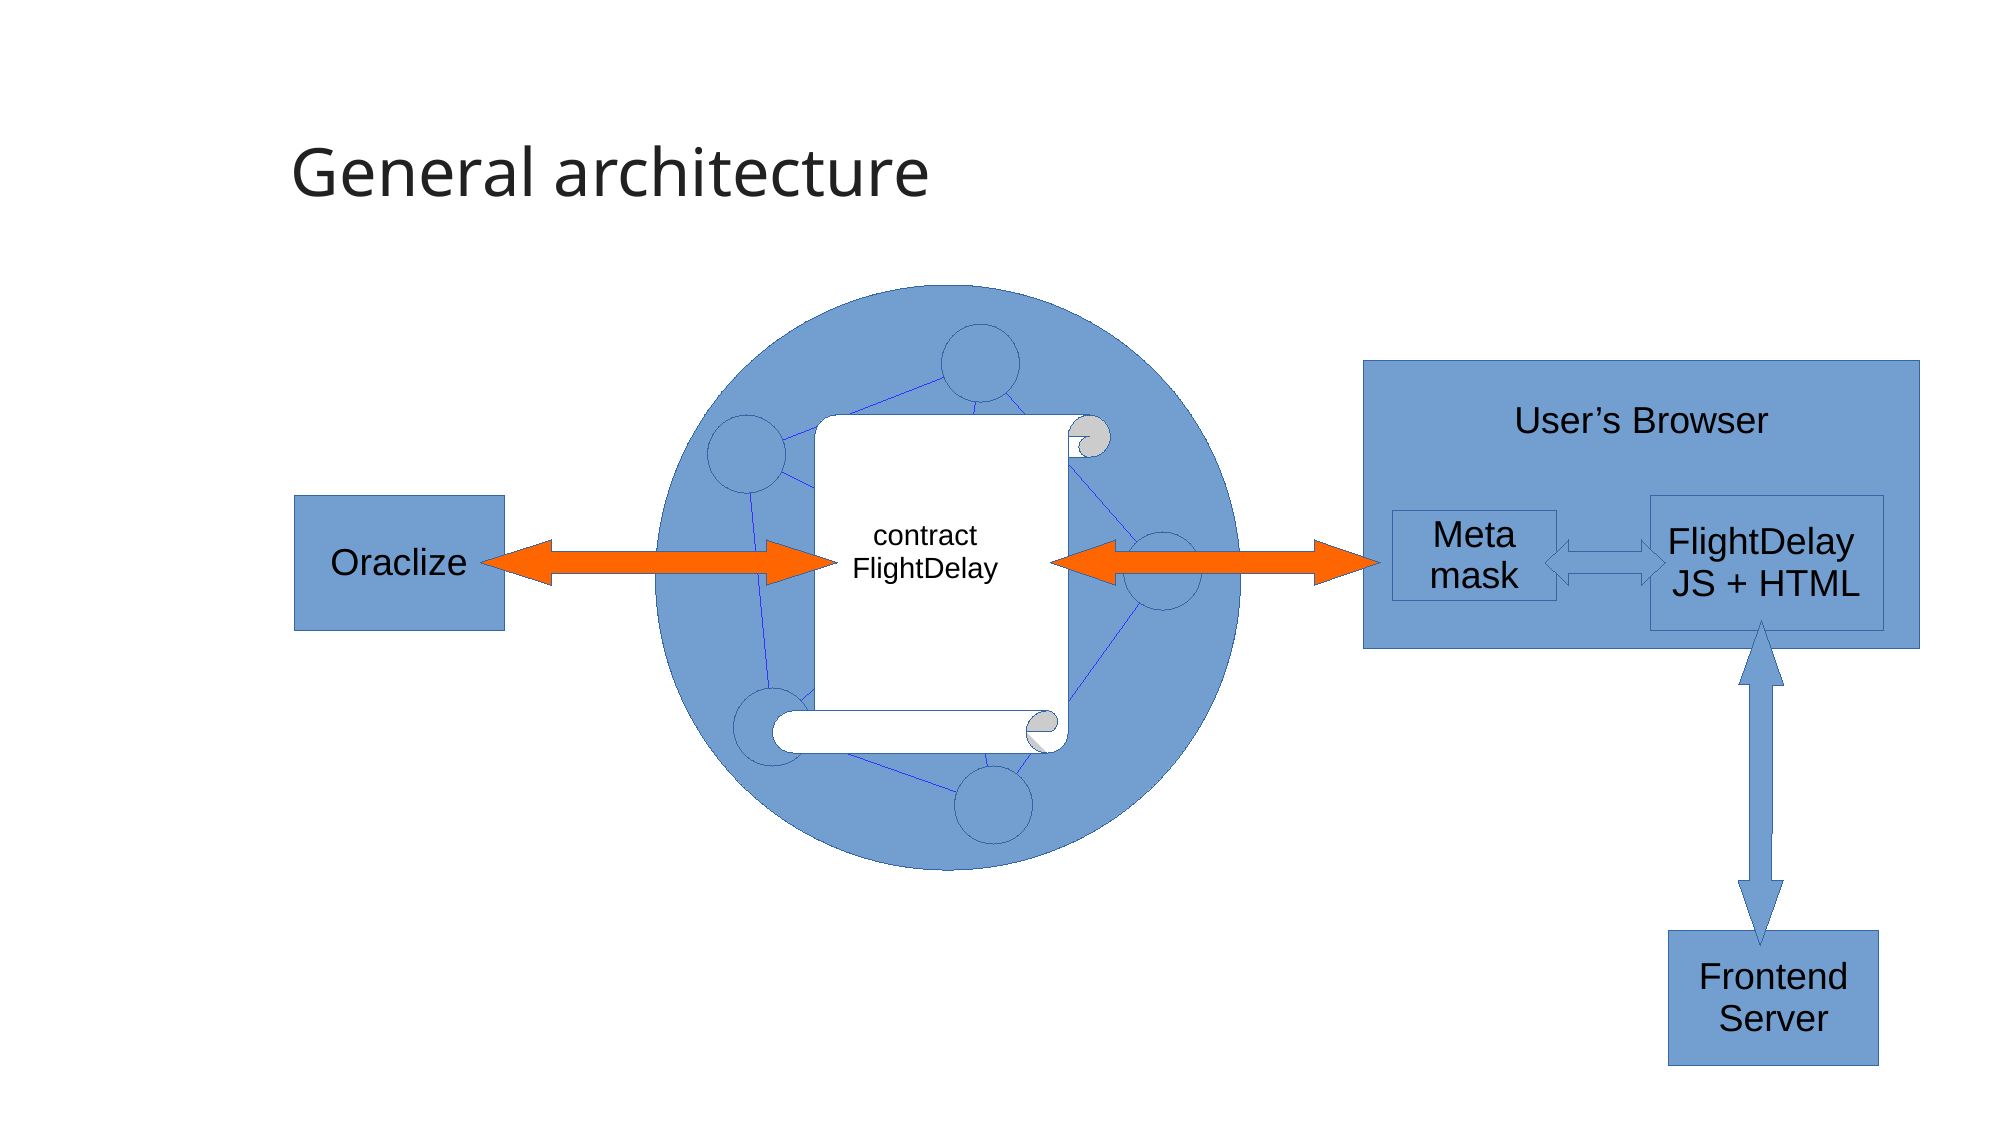

General architecture
contract
FlightDelay
User’s Browser
Oraclize
FlightDelay JS + HTML
Meta
mask
Frontend
Server